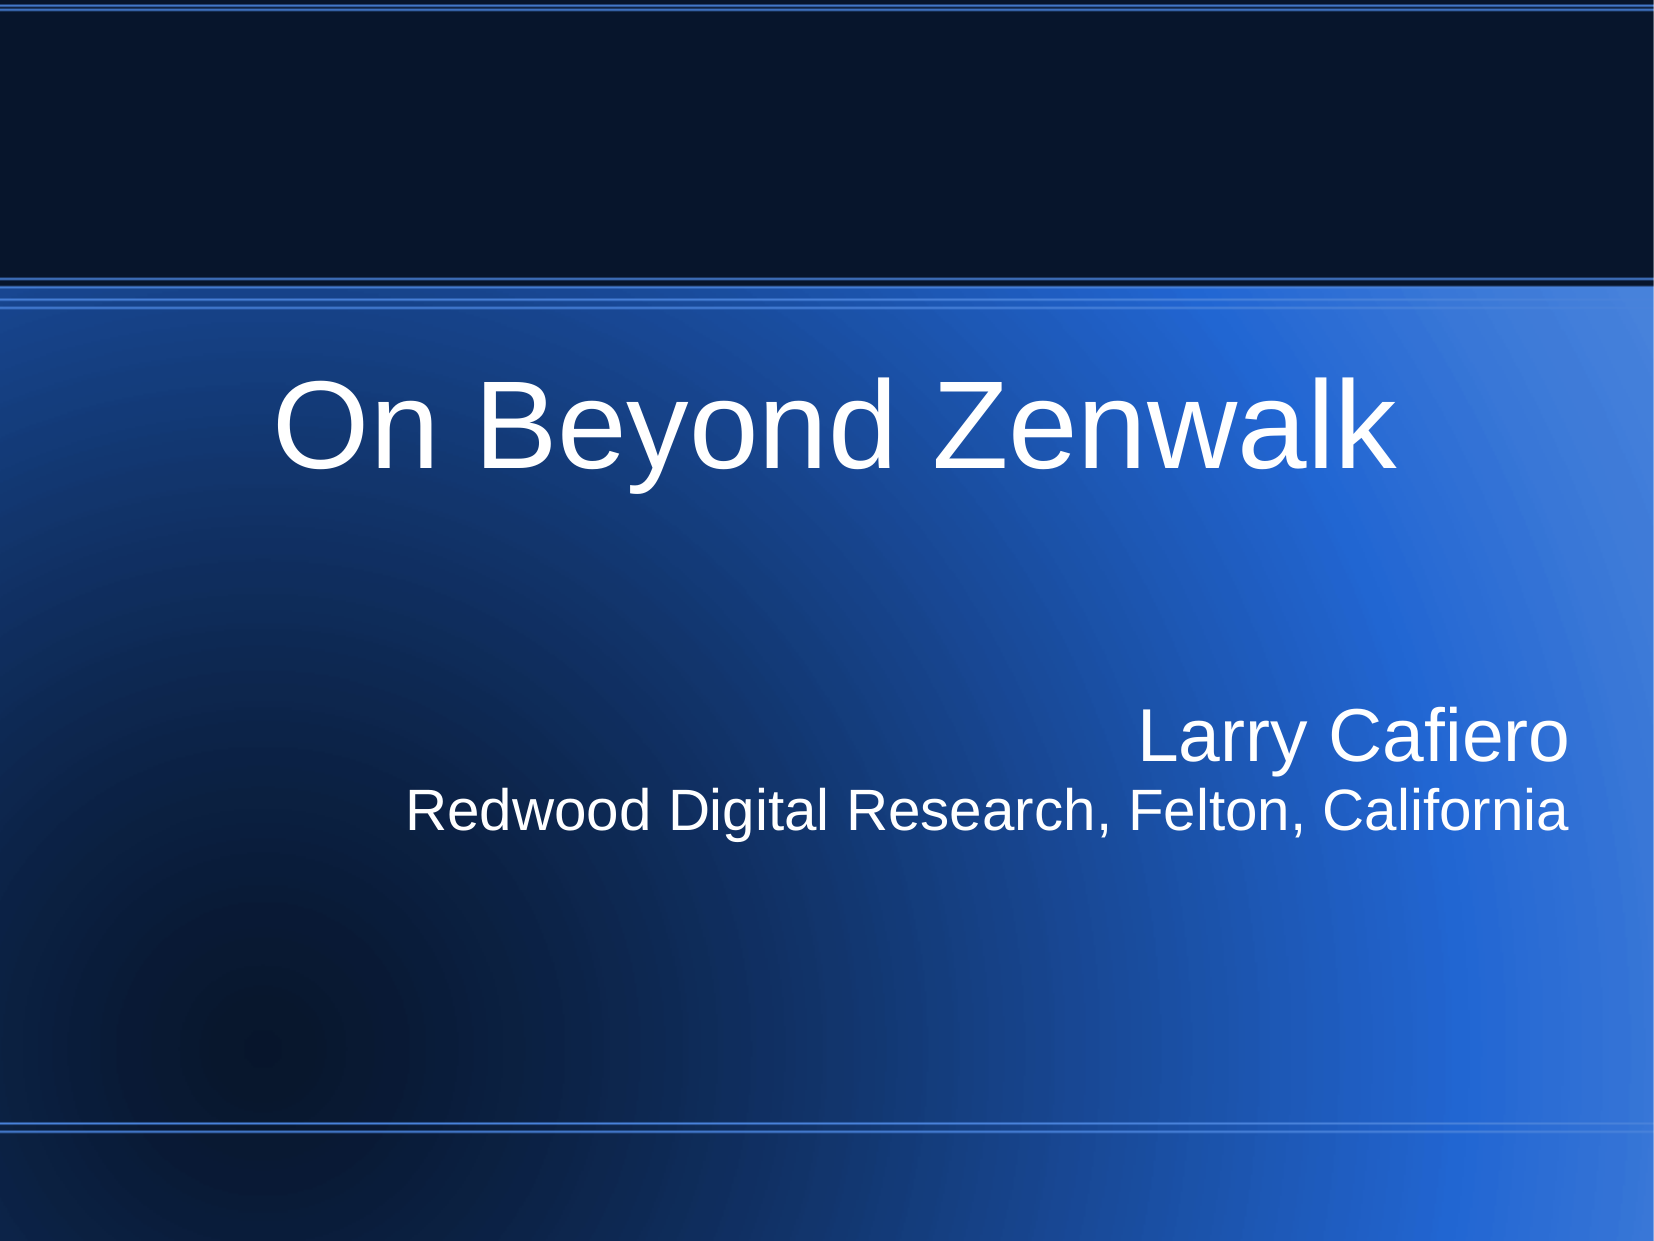

# On Beyond Zenwalk
Larry Cafiero
Redwood Digital Research, Felton, California